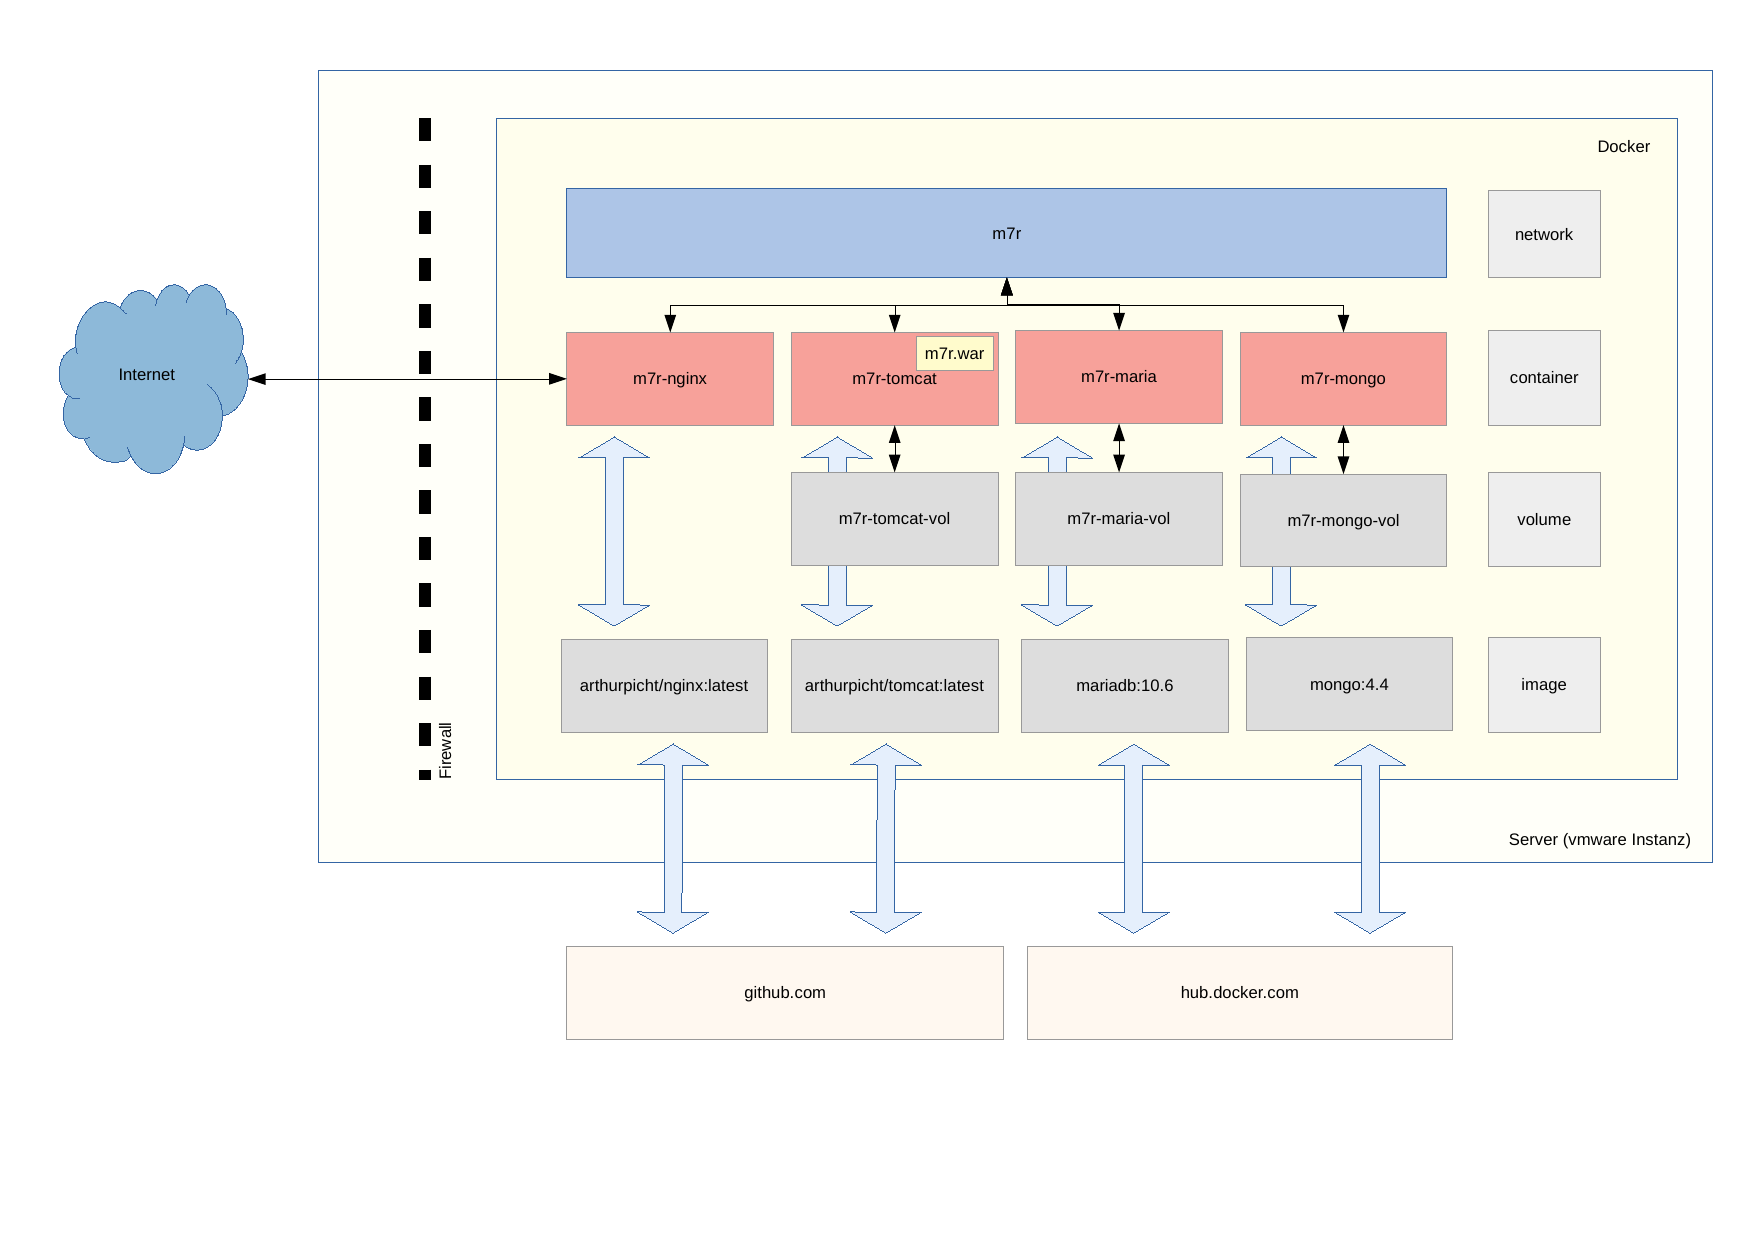

Docker
m7r
network
Internet
m7r-maria
container
m7r-nginx
m7r-tomcat
m7r-mongo
m7r.war
m7r-tomcat-vol
m7r-maria-vol
volume
m7r-mongo-vol
mongo:4.4
image
arthurpicht/nginx:latest
arthurpicht/tomcat:latest
mariadb:10.6
Firewall
Server (vmware Instanz)
github.com
hub.docker.com